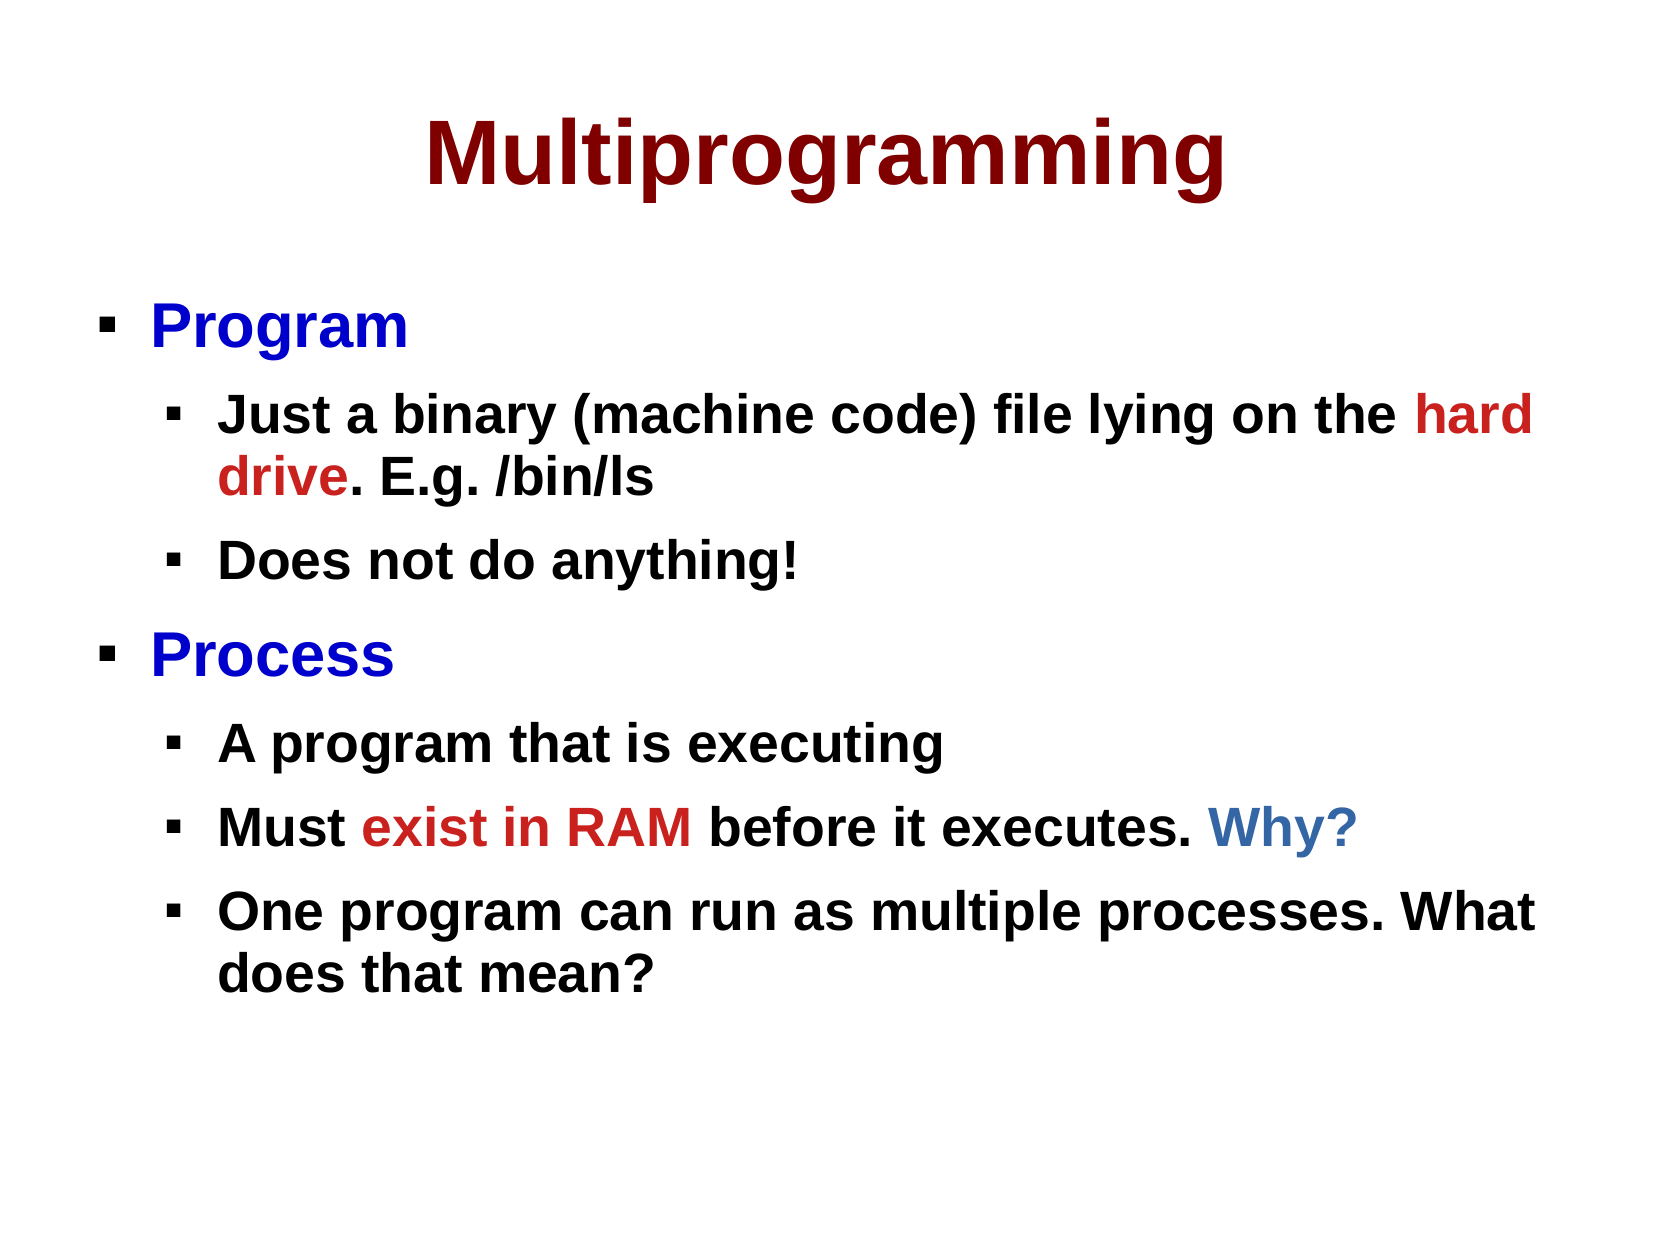

# Multiprogramming
Program
Just a binary (machine code) file lying on the hard drive. E.g. /bin/ls
Does not do anything!
Process
A program that is executing
Must exist in RAM before it executes. Why?
One program can run as multiple processes. What does that mean?